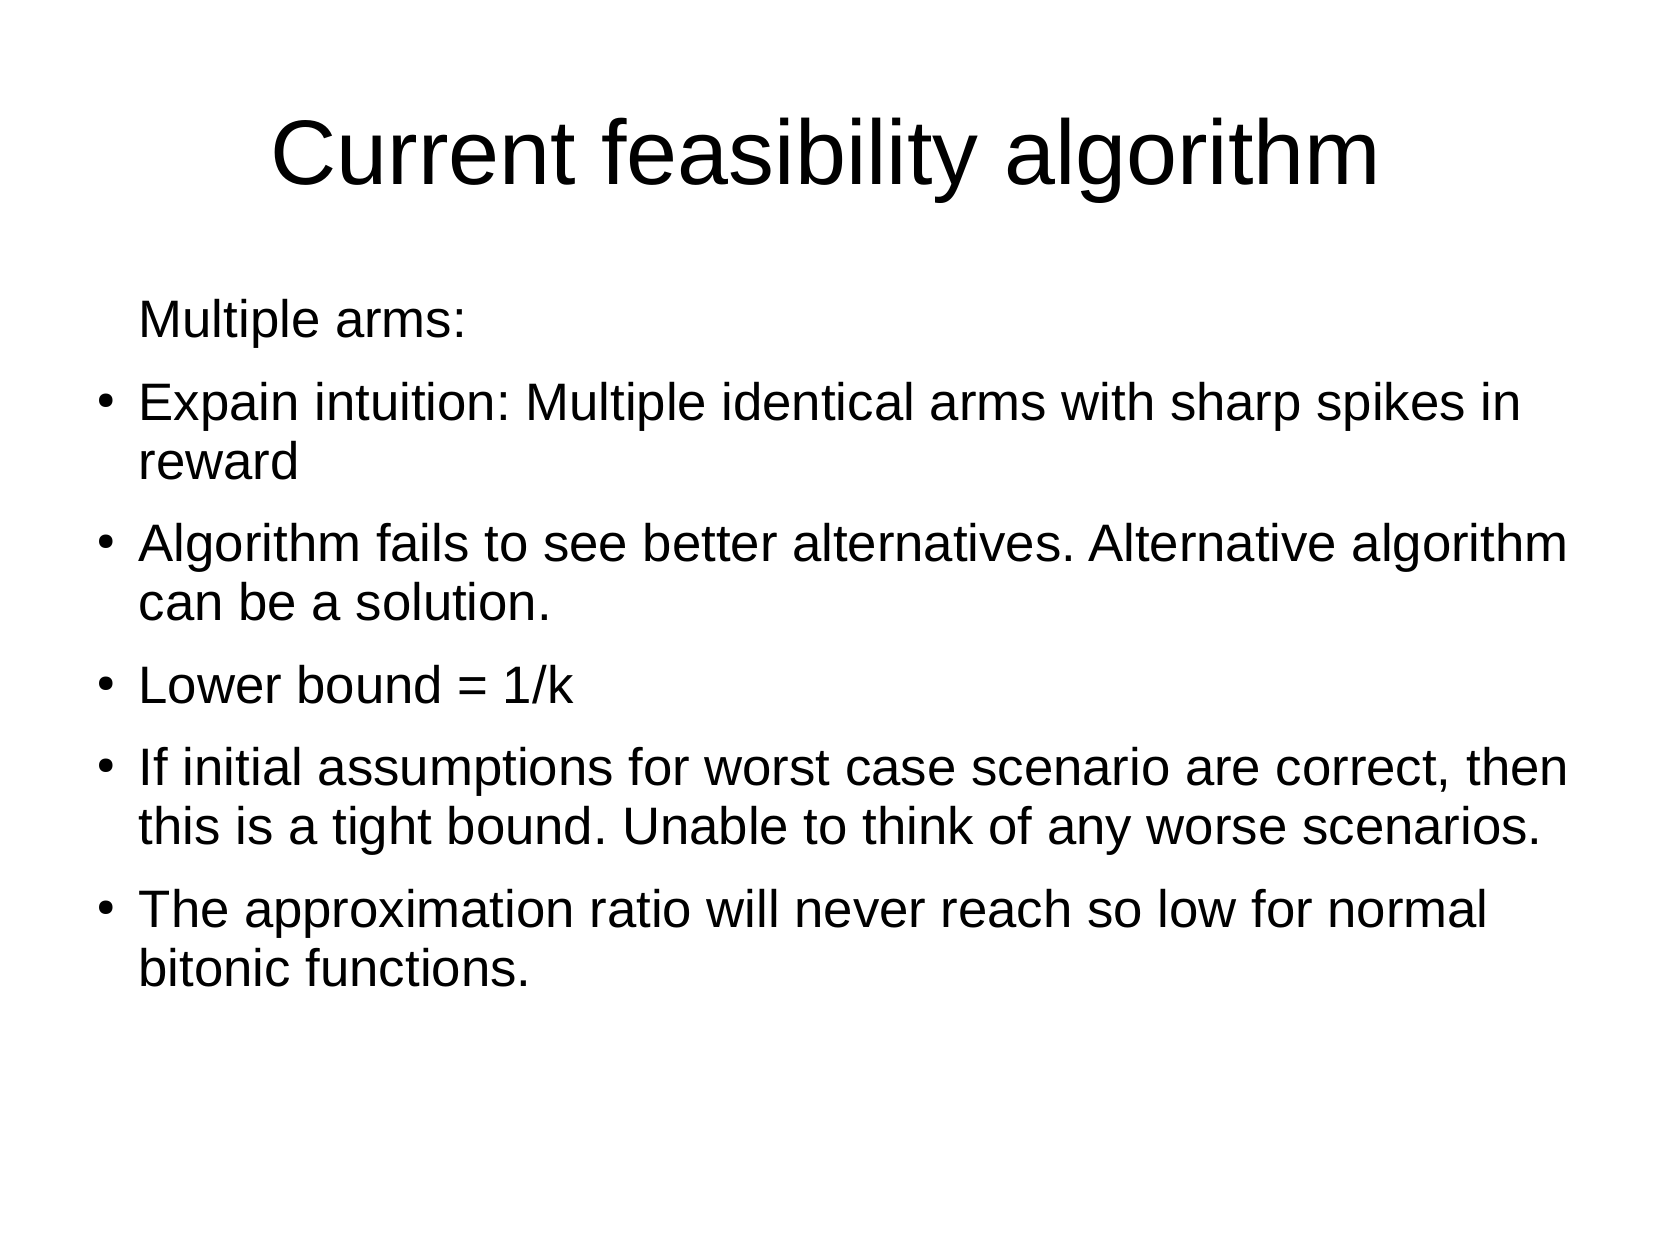

# Current feasibility algorithm
Multiple arms:
Expain intuition: Multiple identical arms with sharp spikes in reward
Algorithm fails to see better alternatives. Alternative algorithm can be a solution.
Lower bound = 1/k
If initial assumptions for worst case scenario are correct, then this is a tight bound. Unable to think of any worse scenarios.
The approximation ratio will never reach so low for normal bitonic functions.